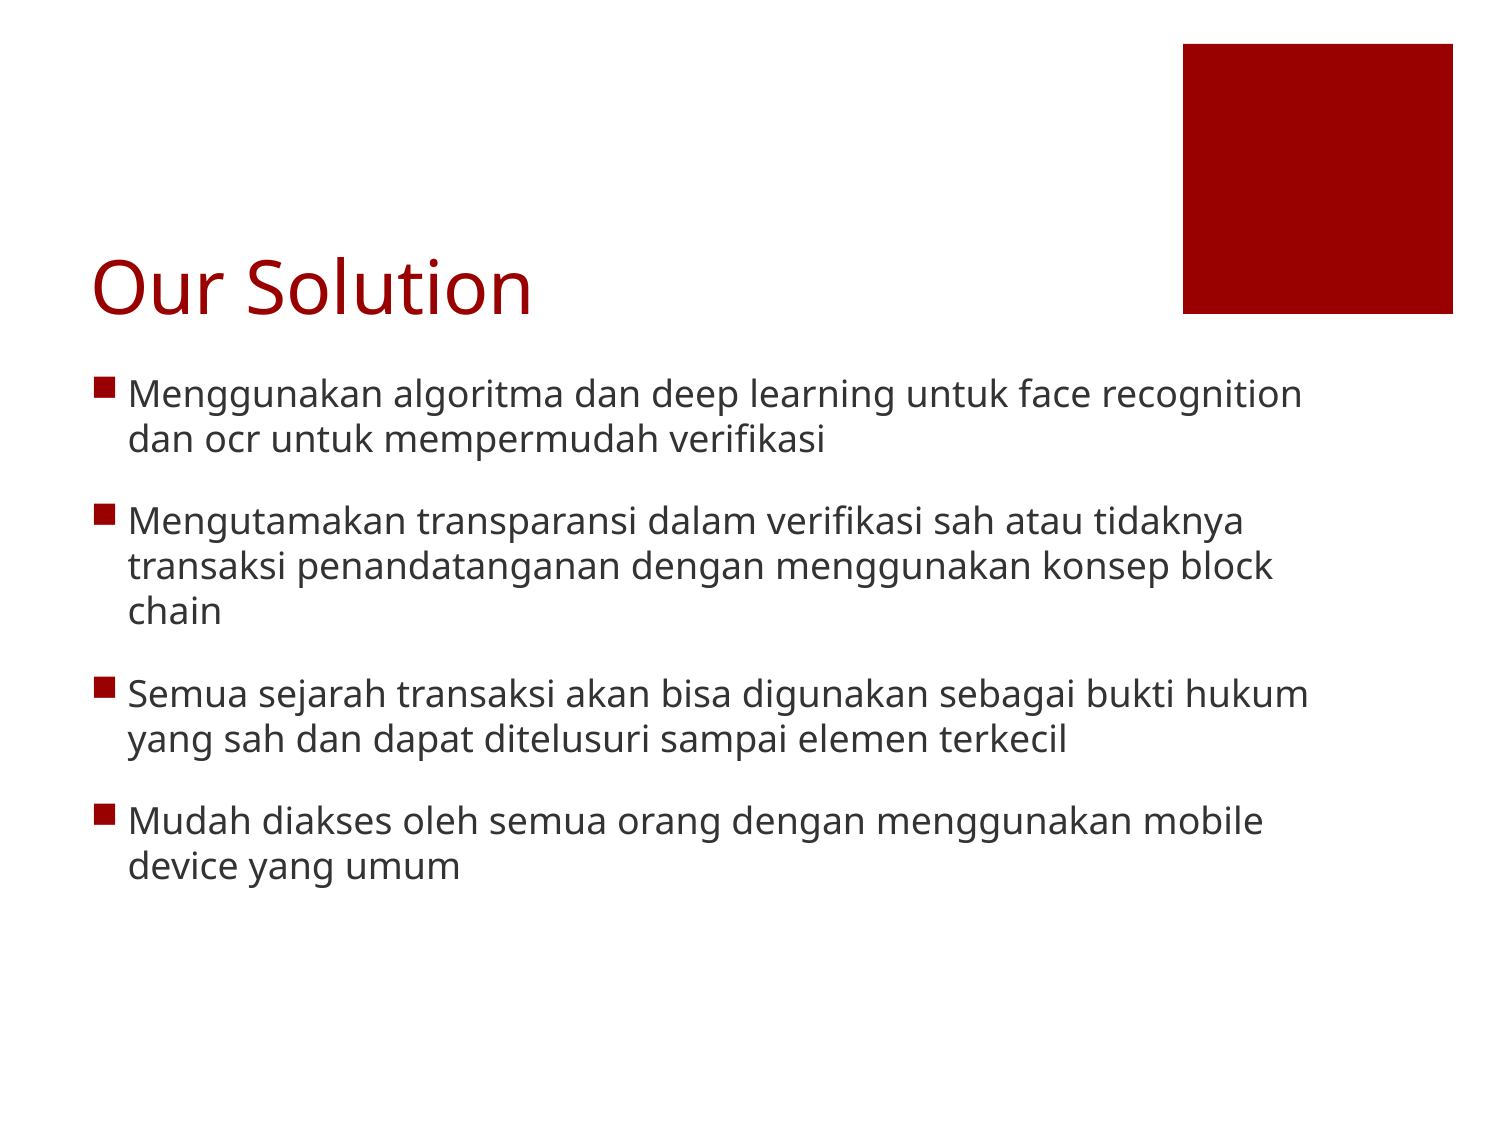

# Our Solution
Menggunakan algoritma dan deep learning untuk face recognition dan ocr untuk mempermudah verifikasi
Mengutamakan transparansi dalam verifikasi sah atau tidaknya transaksi penandatanganan dengan menggunakan konsep block chain
Semua sejarah transaksi akan bisa digunakan sebagai bukti hukum yang sah dan dapat ditelusuri sampai elemen terkecil
Mudah diakses oleh semua orang dengan menggunakan mobile device yang umum